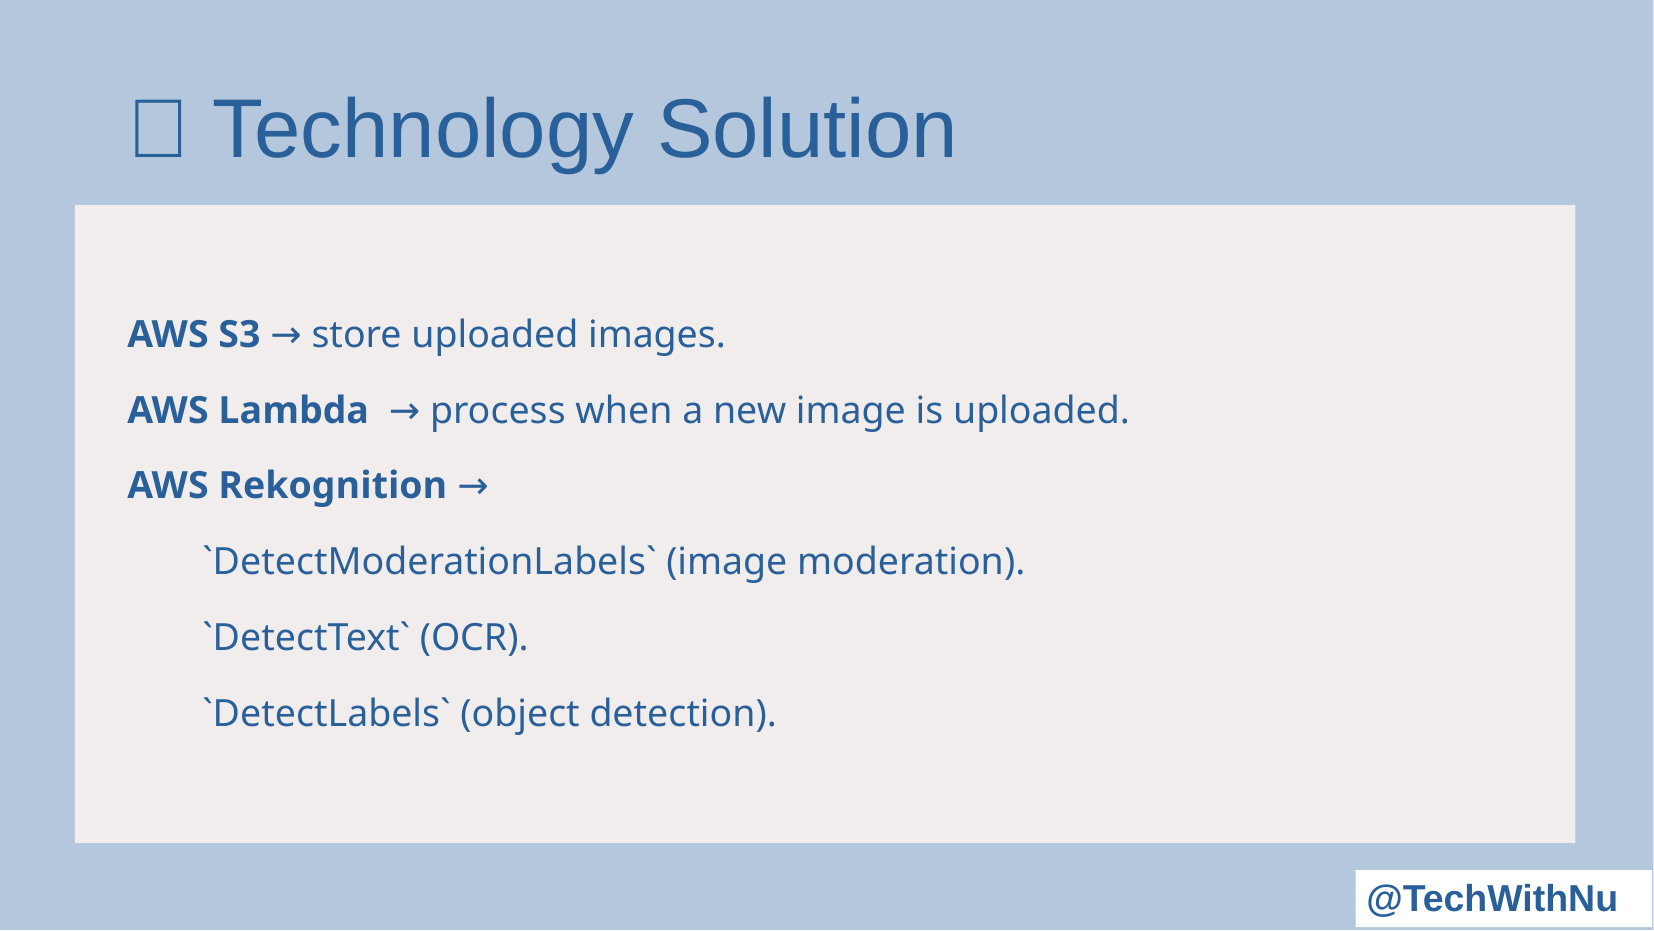

🔧 Technology Solution
AWS S3 → store uploaded images.
AWS Lambda → process when a new image is uploaded.
AWS Rekognition →
	`DetectModerationLabels` (image moderation).
	`DetectText` (OCR).
	`DetectLabels` (object detection).
@TechWithNu